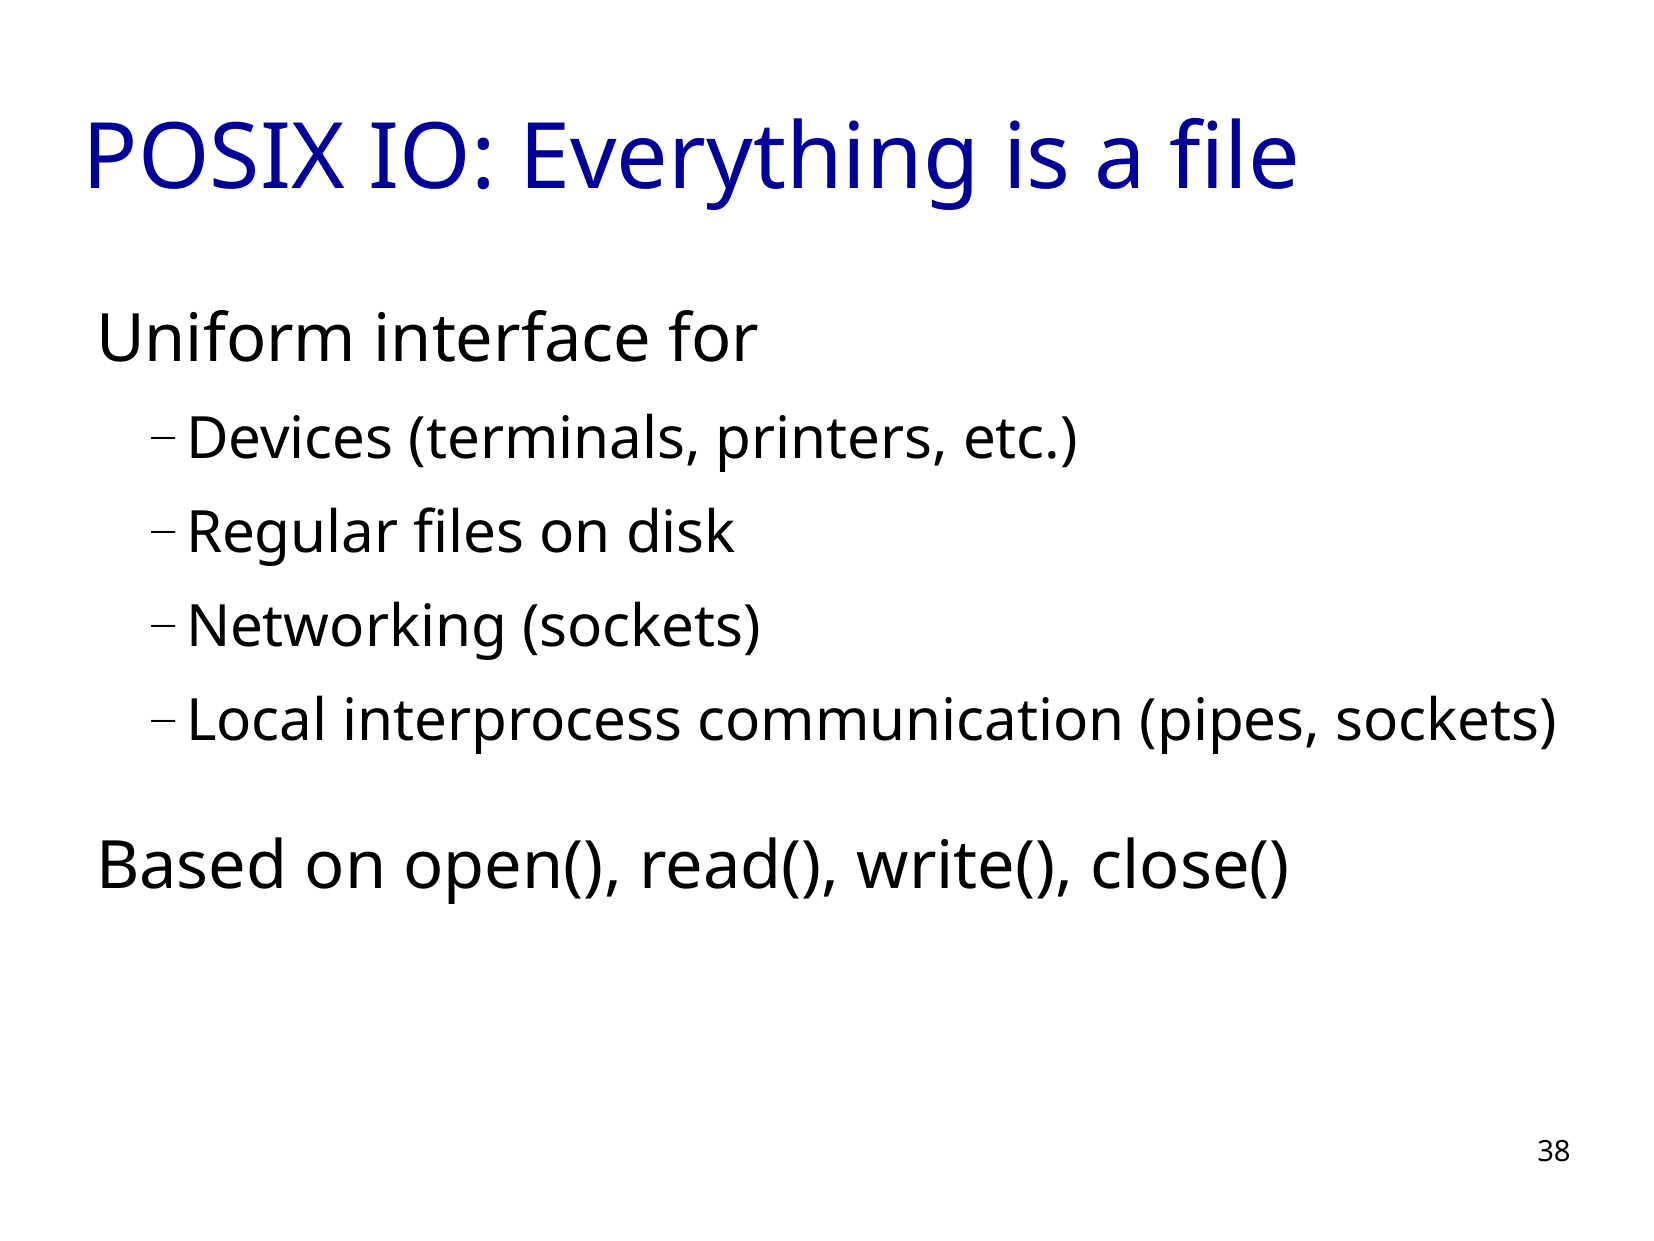

# POSIX IO: Everything is a file
Uniform interface for
Devices (terminals, printers, etc.)
Regular files on disk
Networking (sockets)
Local interprocess communication (pipes, sockets)
Based on open(), read(), write(), close()
38